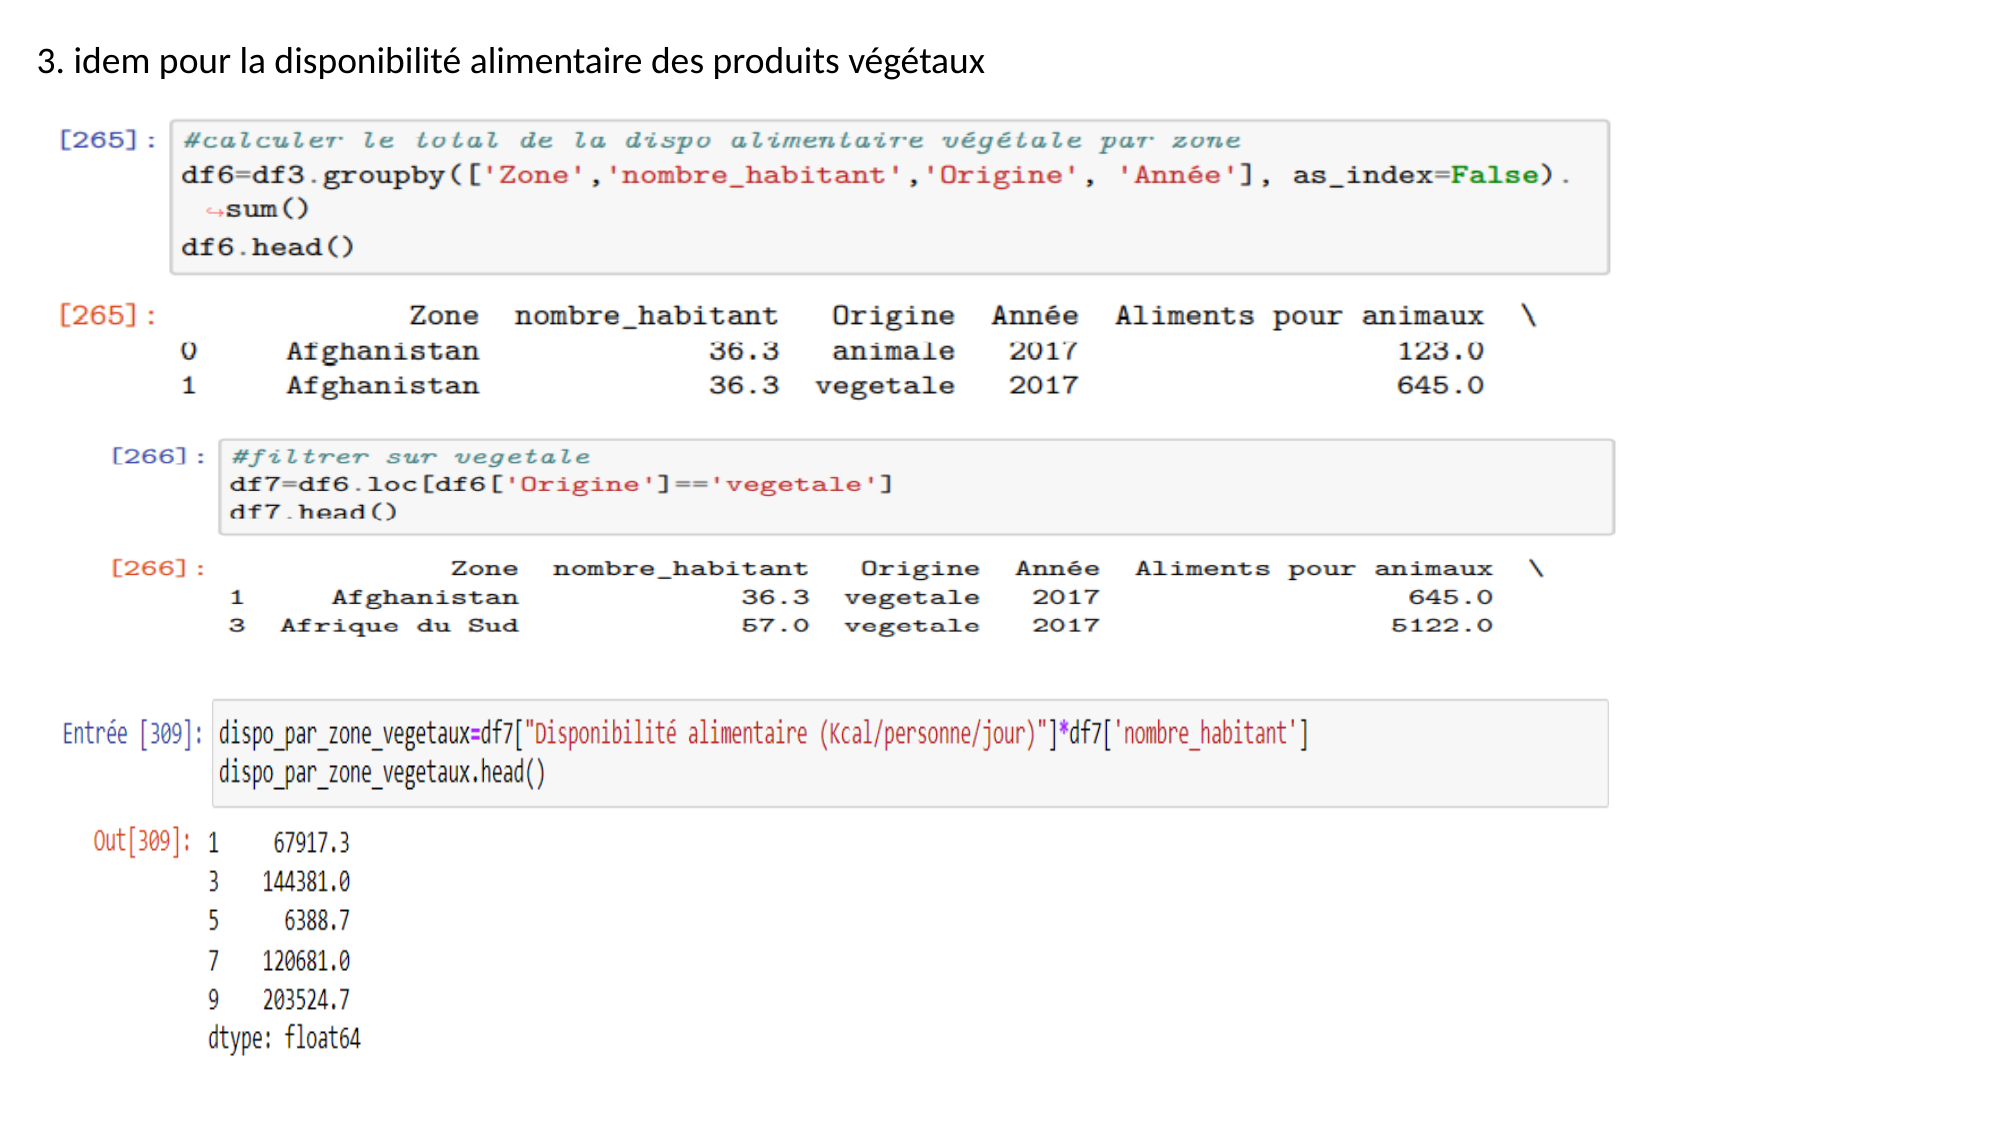

3. idem pour la disponibilité alimentaire des produits végétaux